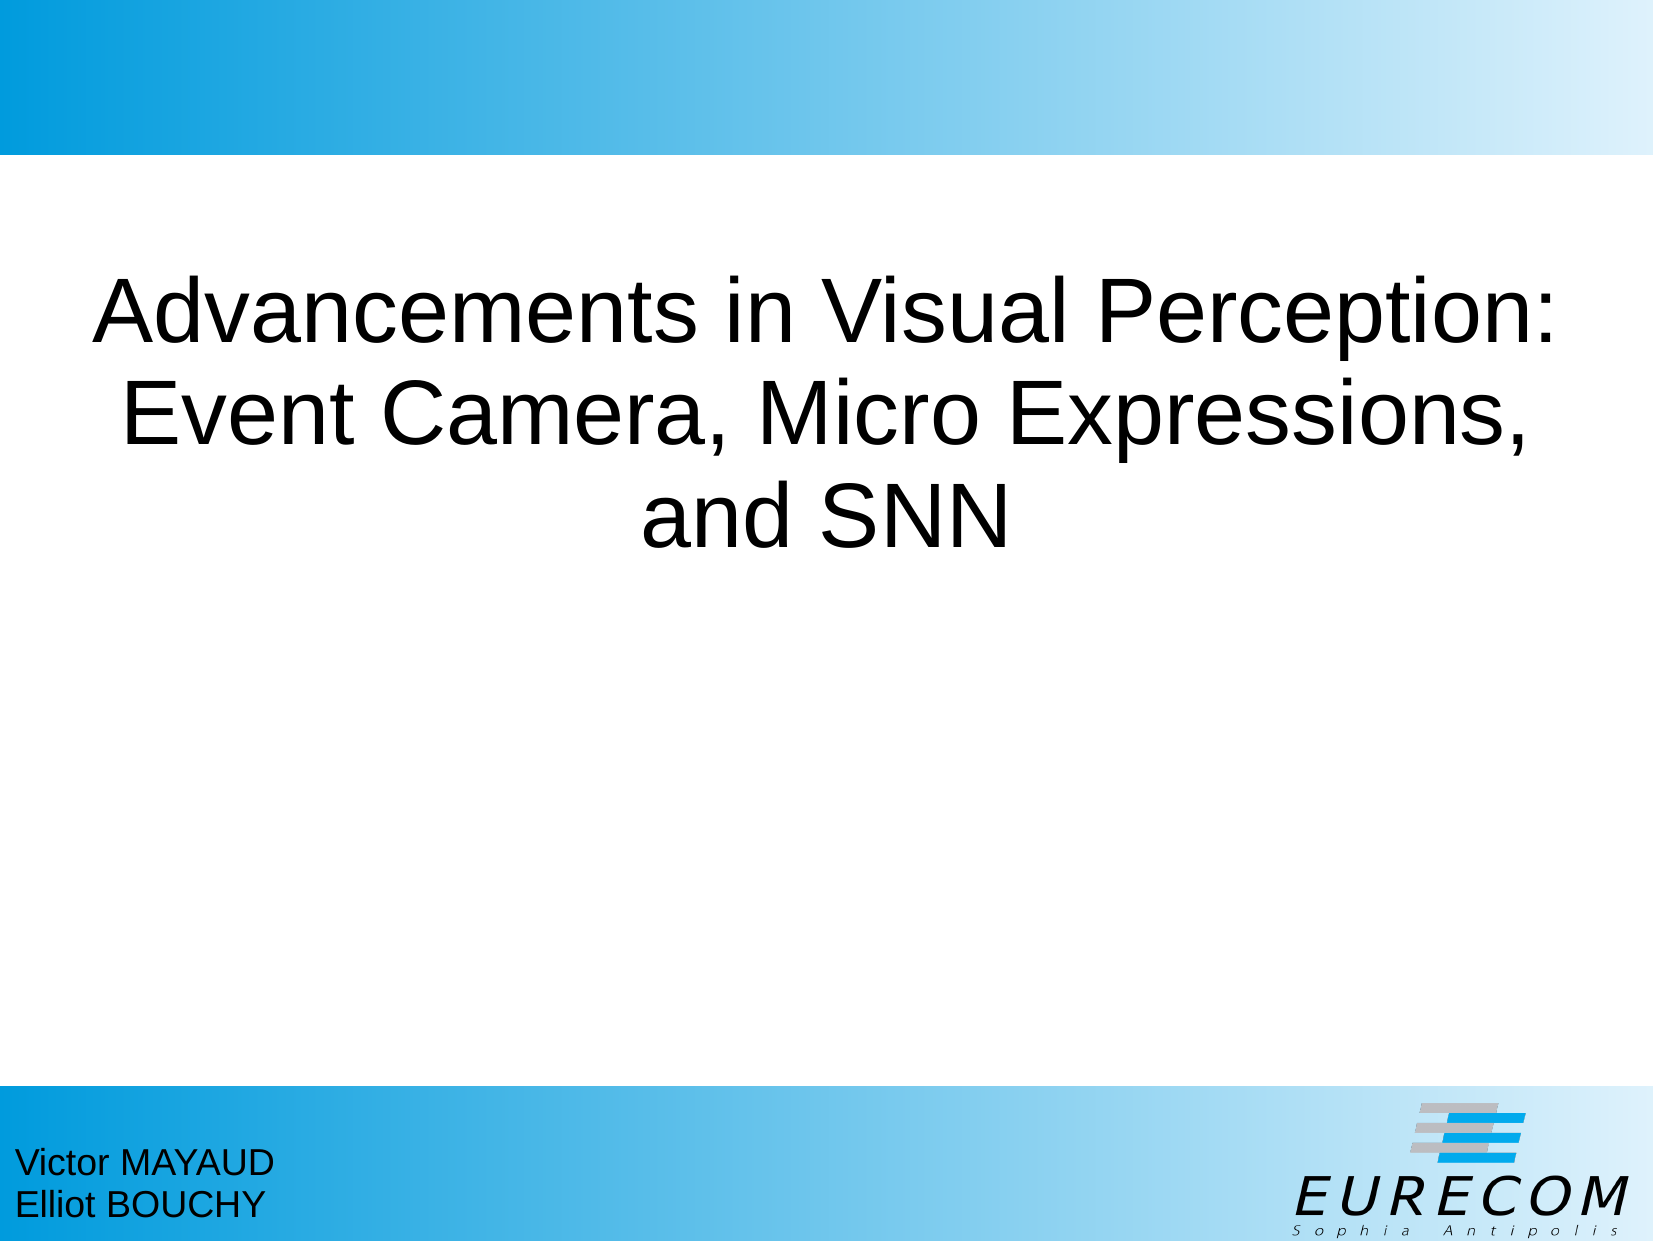

# Advancements in Visual Perception: Event Camera, Micro Expressions, and SNN
Victor MAYAUD
Elliot BOUCHY